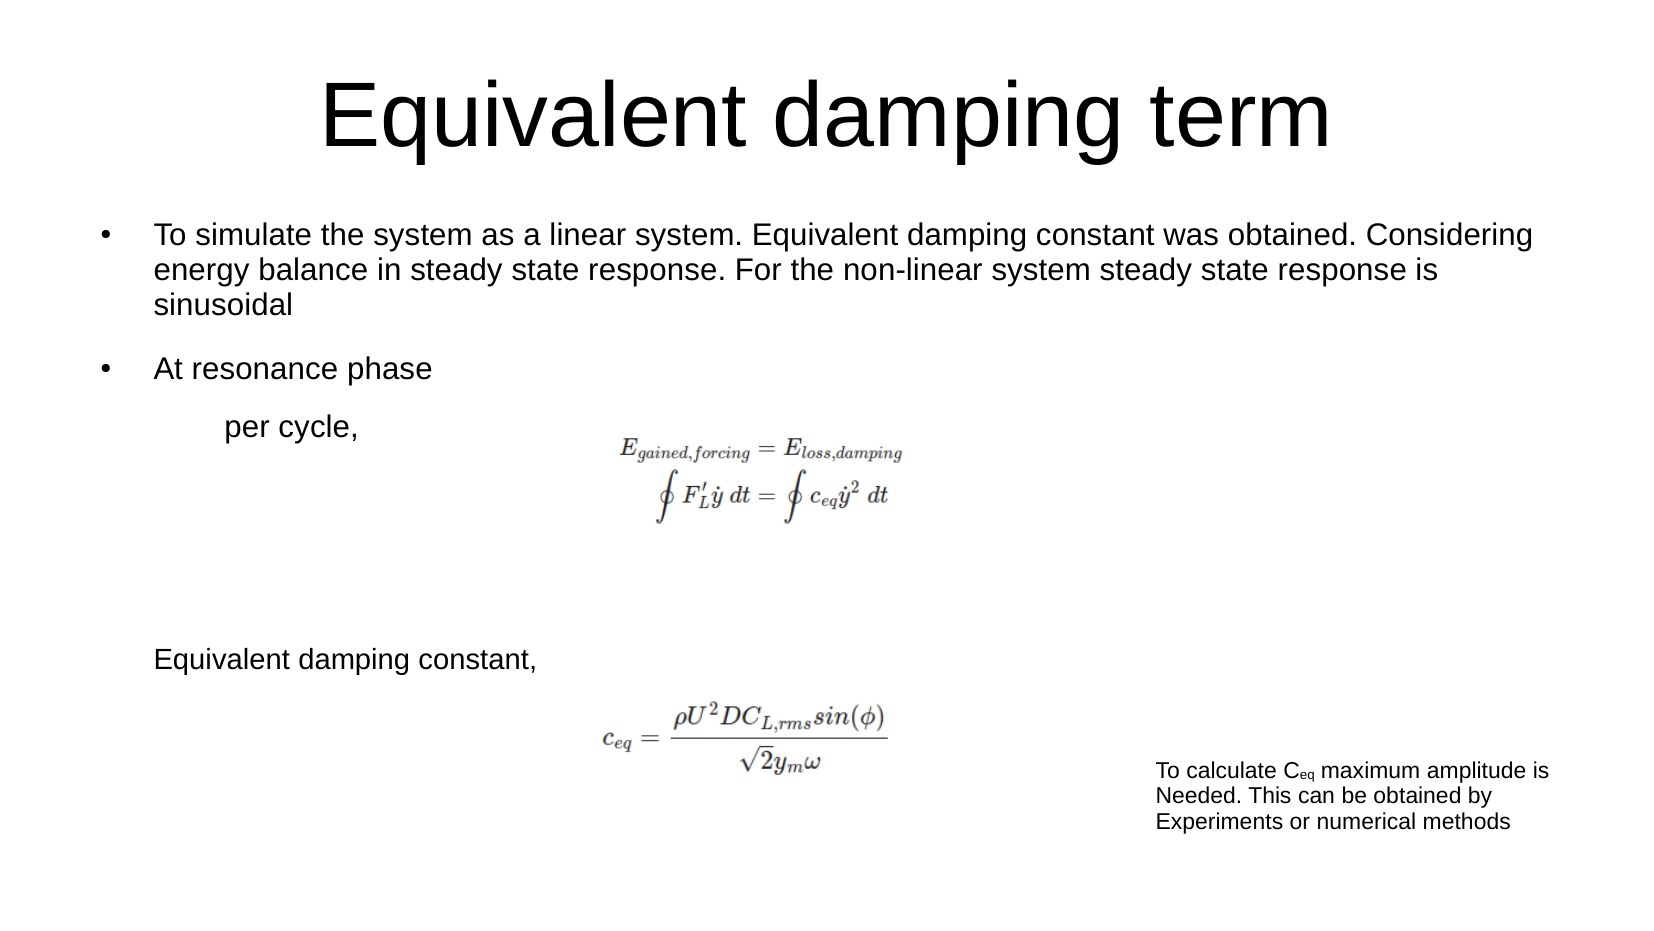

Equivalent damping term
# To simulate the system as a linear system. Equivalent damping constant was obtained. Considering energy balance in steady state response. For the non-linear system steady state response is sinusoidal
At resonance phase
per cycle,
Equivalent damping constant,
To calculate Ceq maximum amplitude is
Needed. This can be obtained by
Experiments or numerical methods